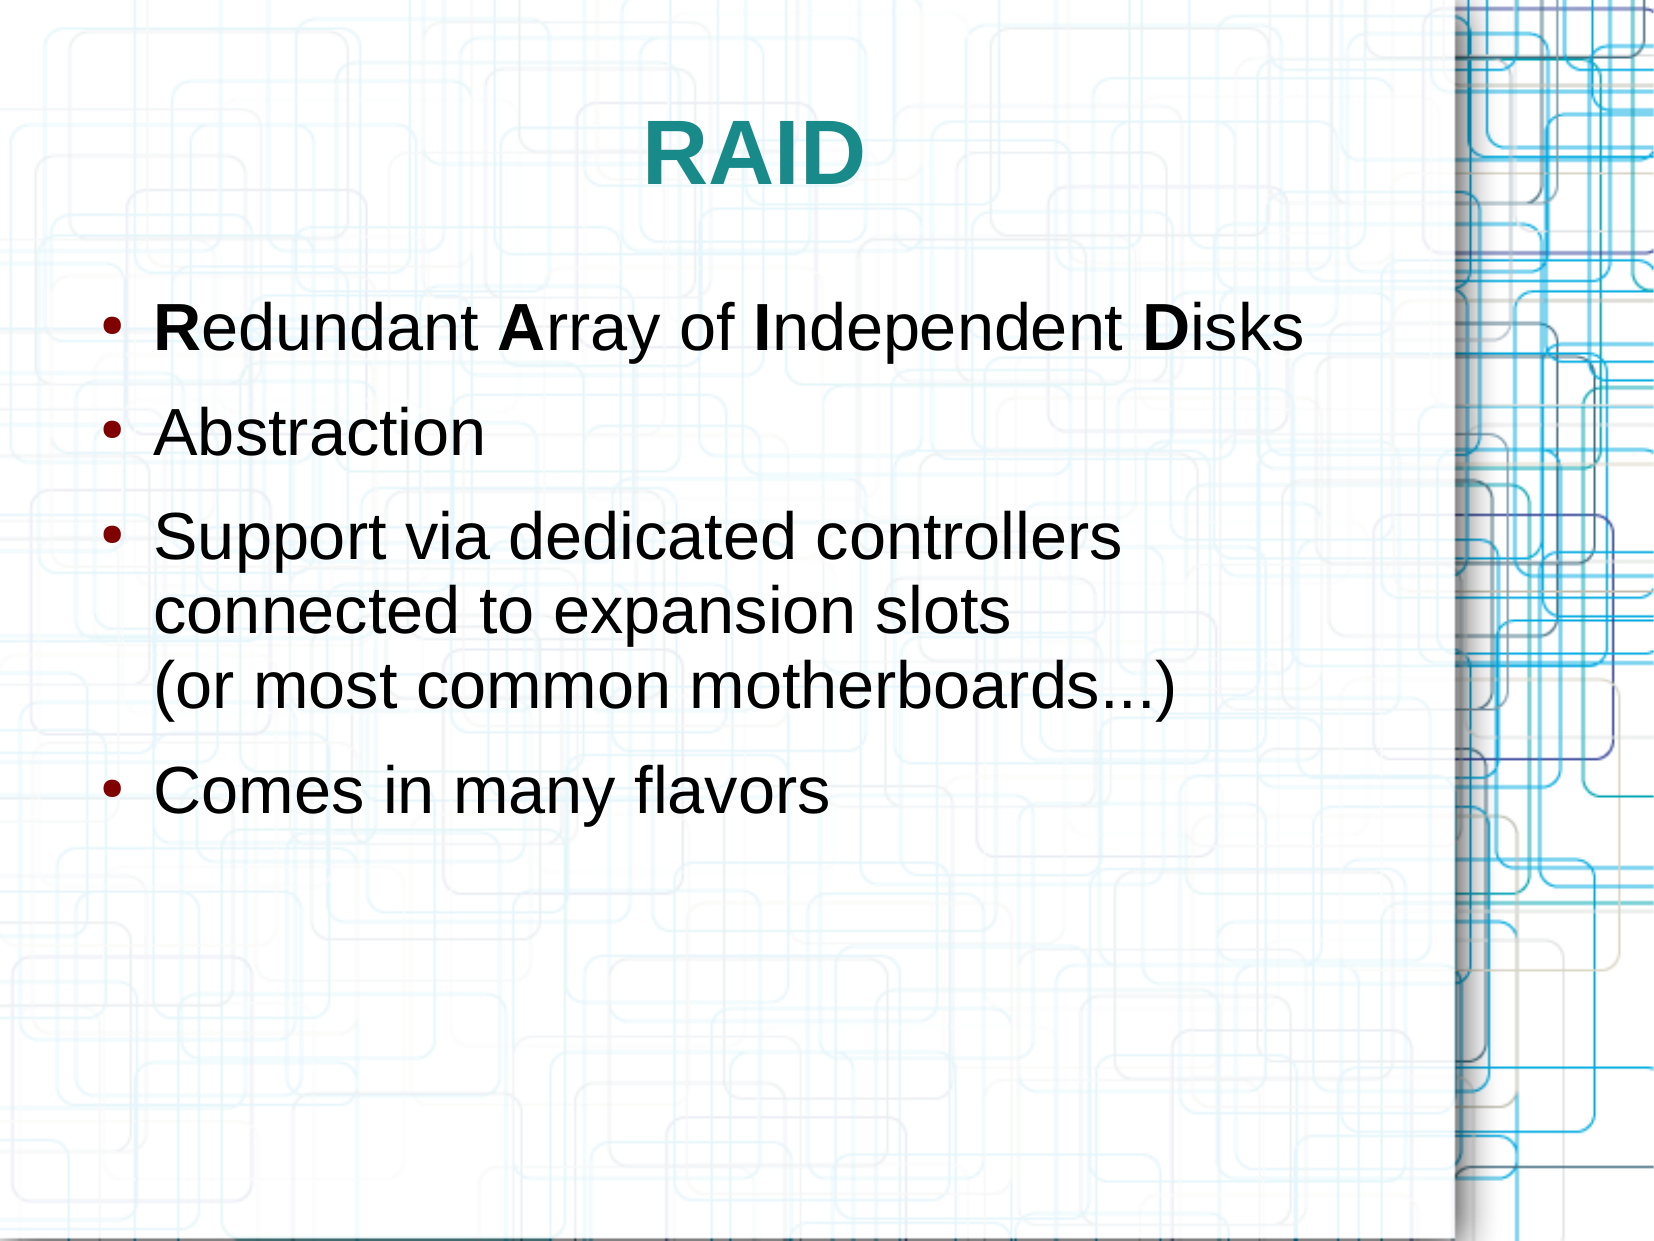

# RAID
Redundant Array of Independent Disks
Abstraction
Support via dedicated controllers connected to expansion slots
(or most common motherboards...)
Comes in many flavors